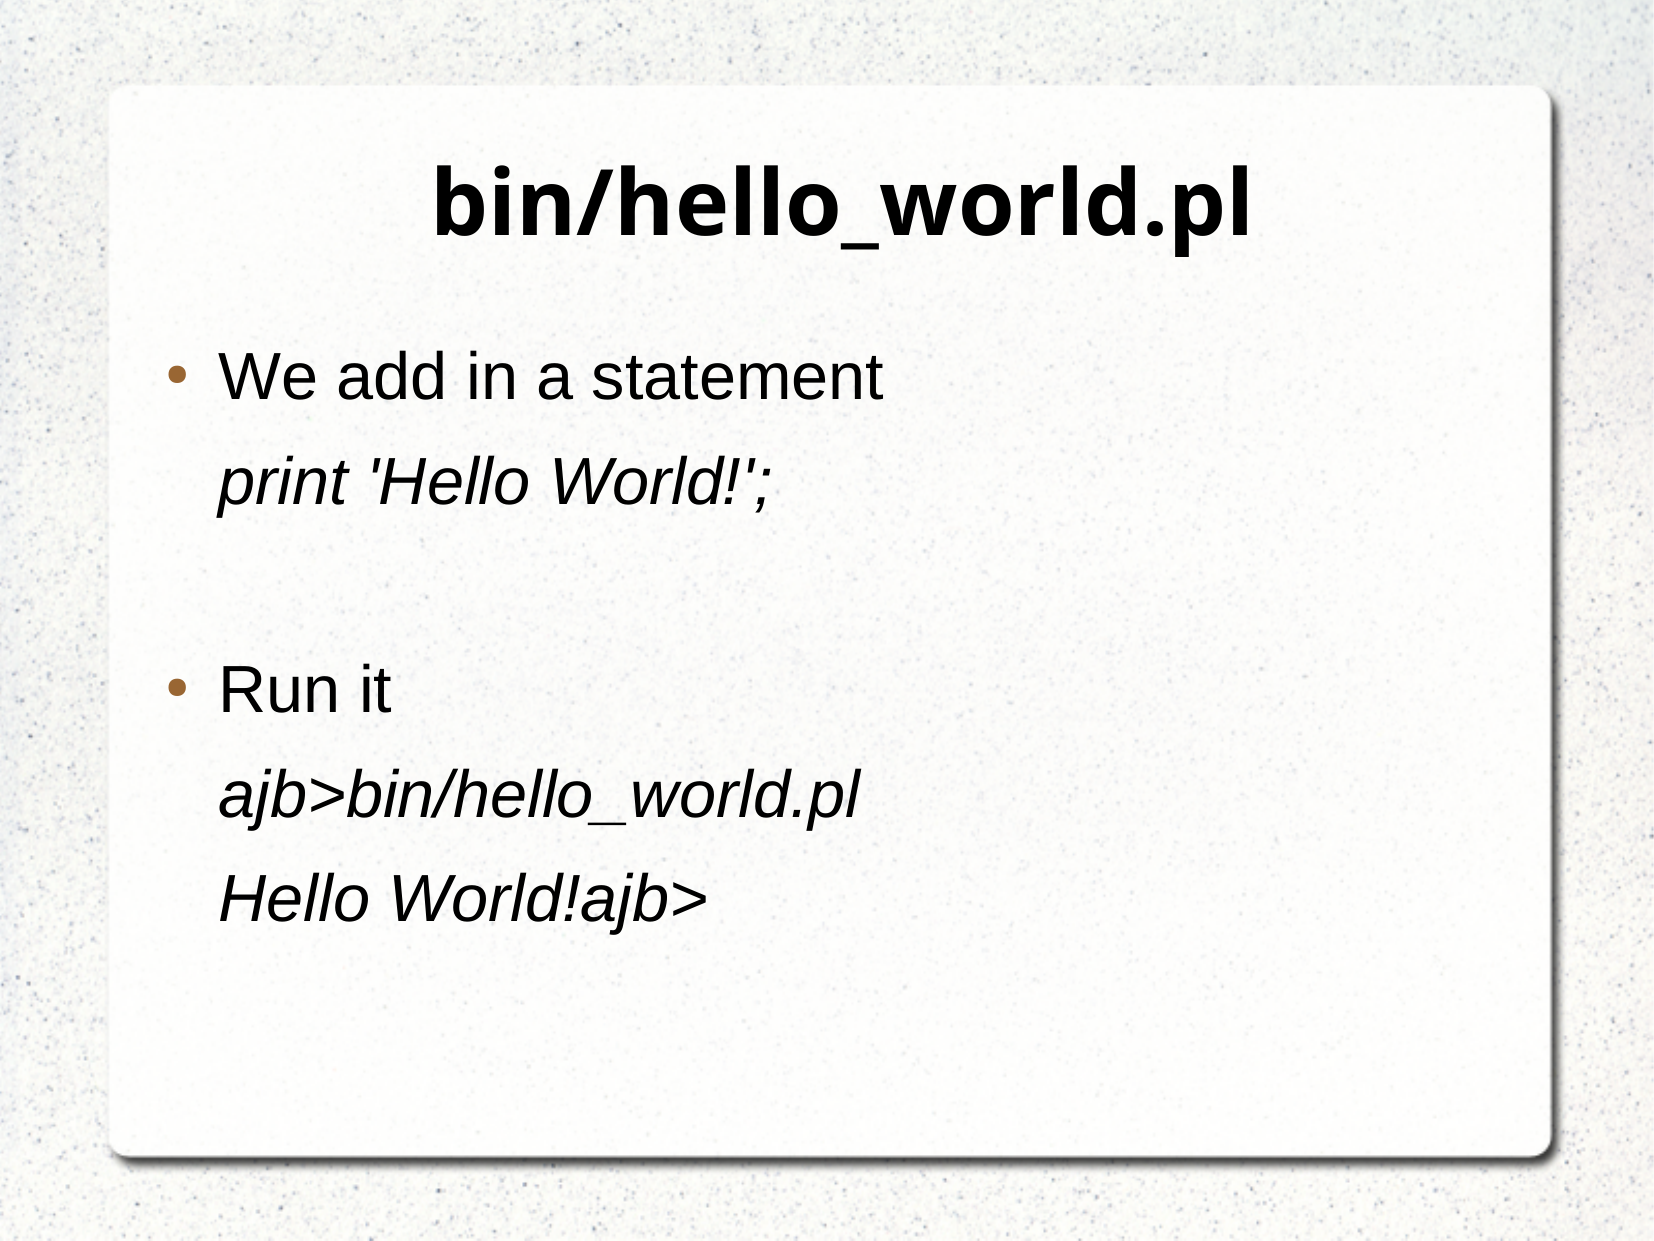

# bin/hello_world.pl
We add in a statement
print 'Hello World!';
Run it
ajb>bin/hello_world.pl
Hello World!ajb>